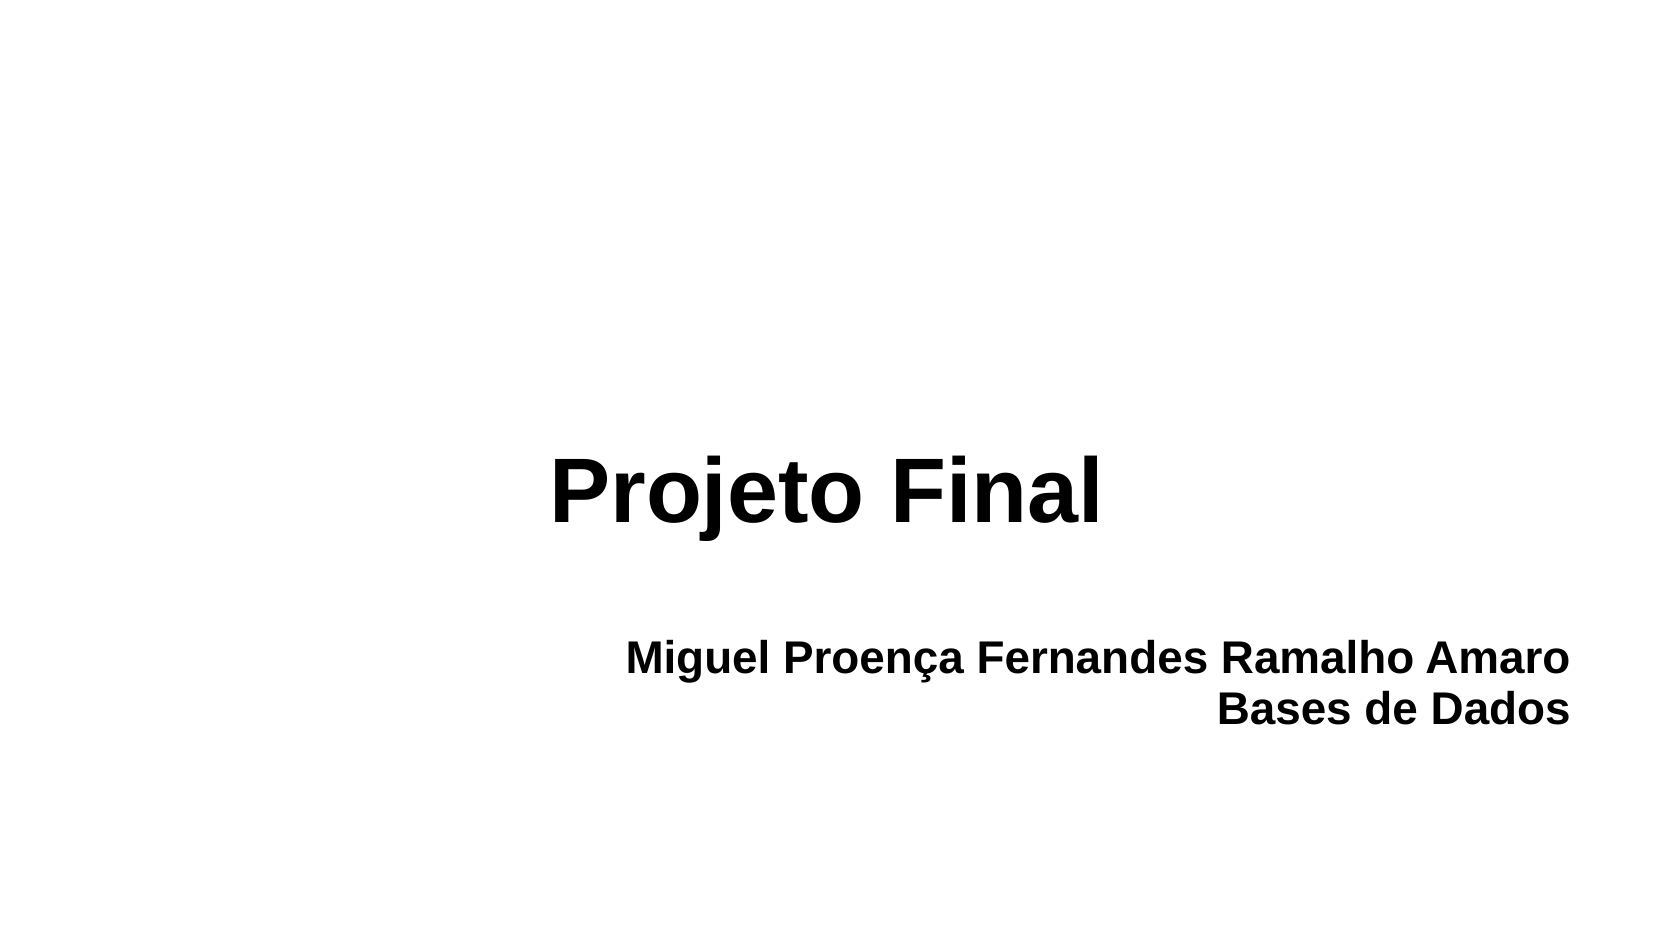

Projeto Final
# Miguel Proença Fernandes Ramalho Amaro Bases de Dados